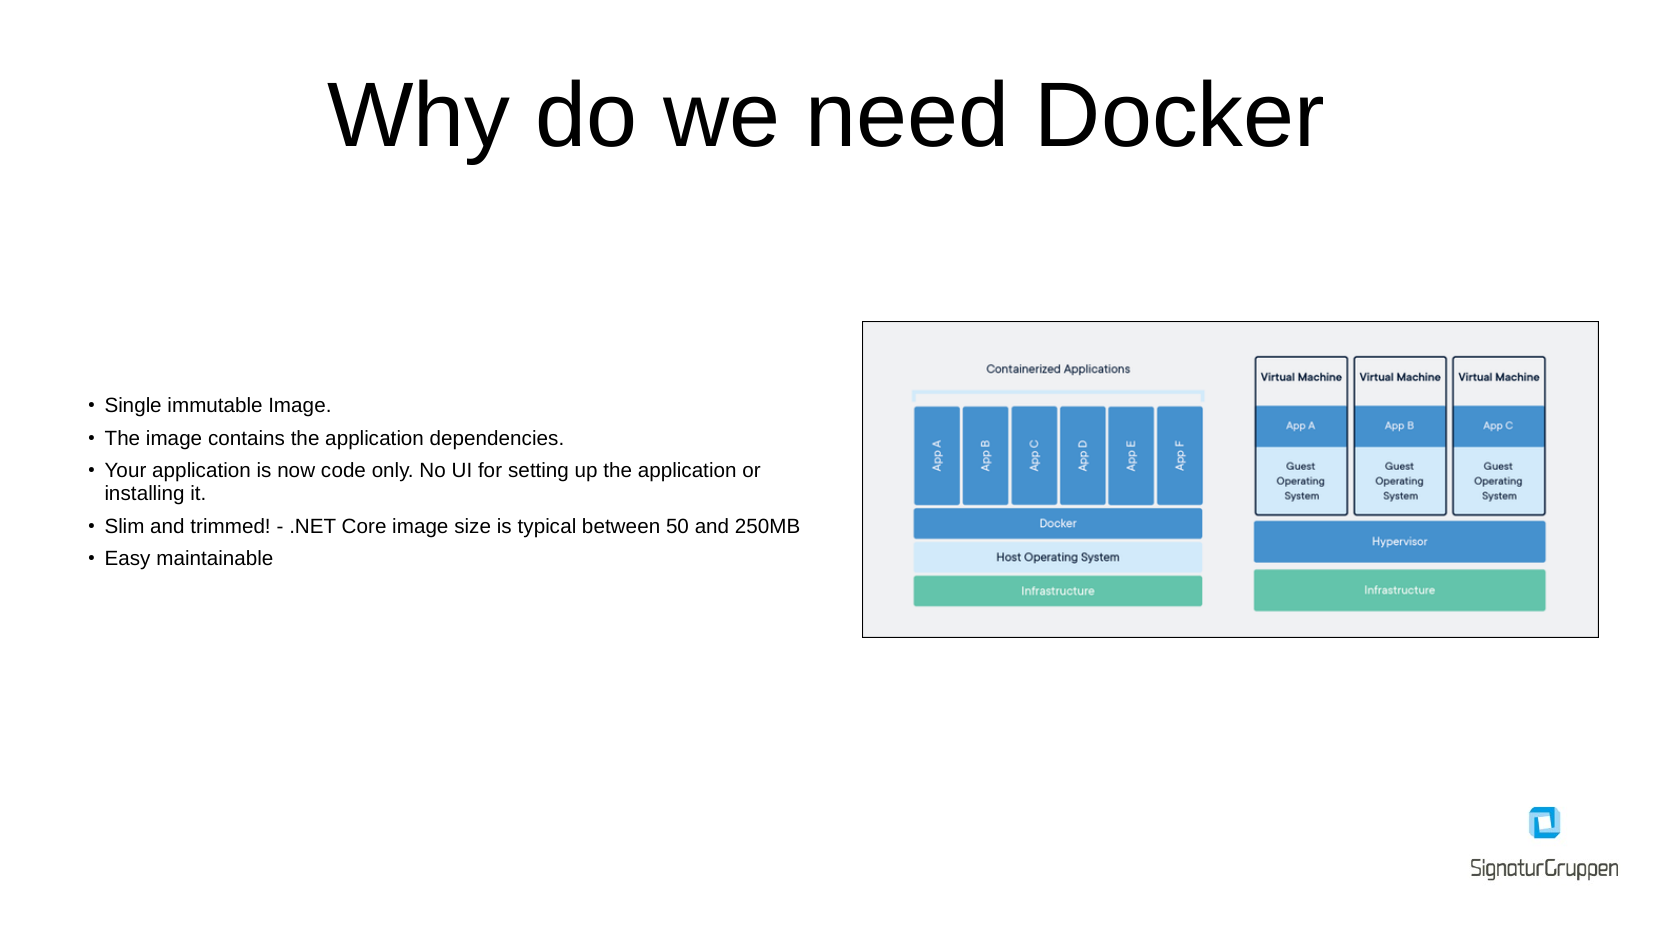

Why do we need Docker
# Single immutable Image.
The image contains the application dependencies.
Your application is now code only. No UI for setting up the application or installing it.
Slim and trimmed! - .NET Core image size is typical between 50 and 250MB
Easy maintainable